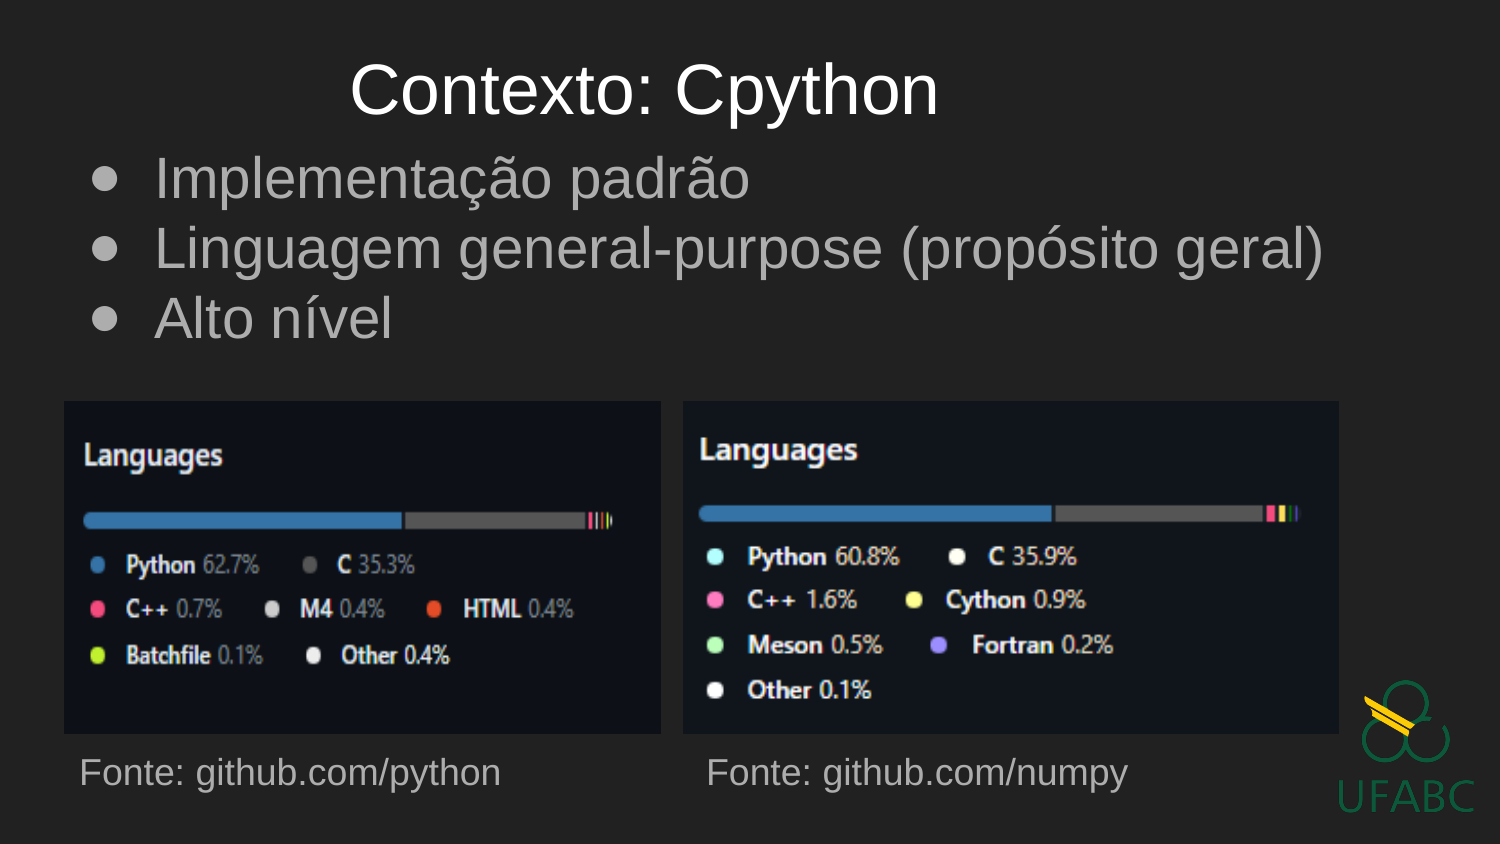

Contexto: Cpython
# Implementação padrão
Linguagem general-purpose (propósito geral)
Alto nível
Fonte: github.com/python
Fonte: github.com/numpy